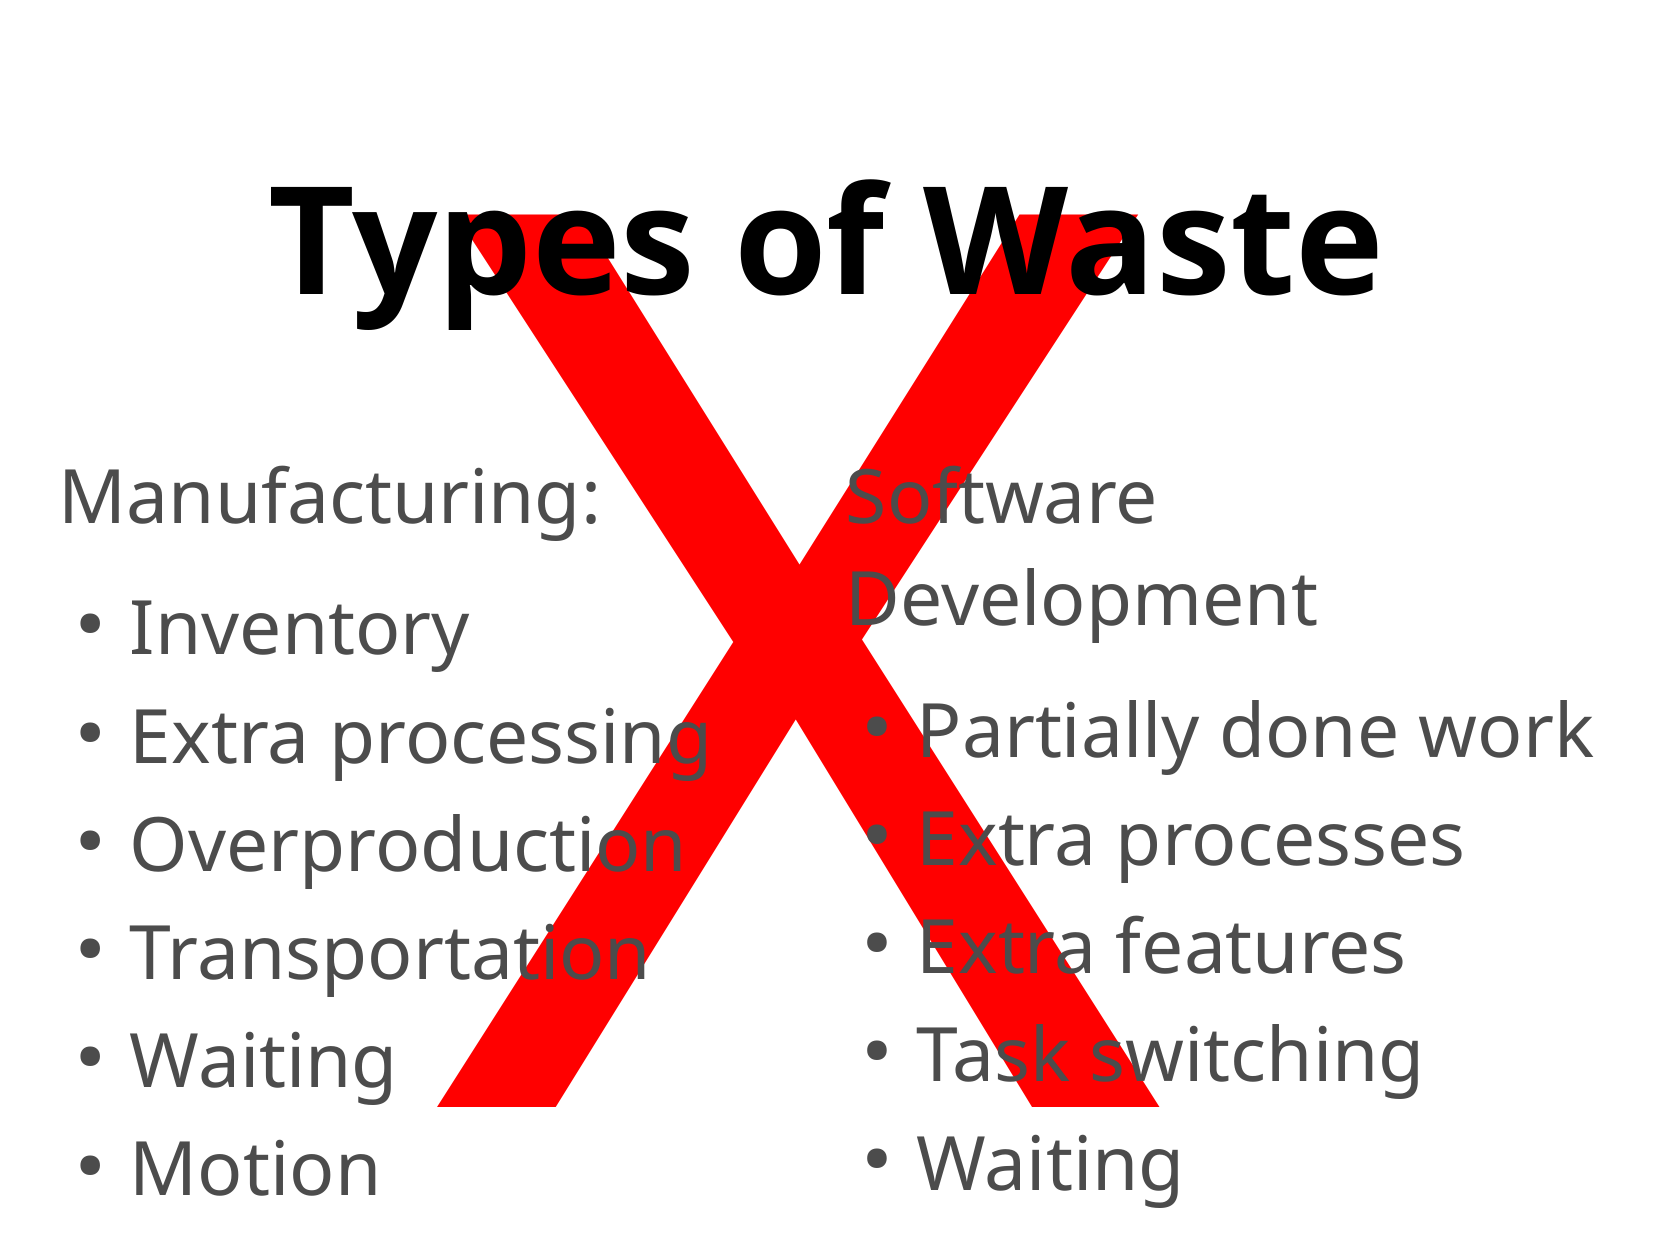

X
# Types of Waste
Manufacturing:
Inventory
Extra processing
Overproduction
Transportation
Waiting
Motion
Defects
Software Development
Partially done work
Extra processes
Extra features
Task switching
Waiting
Motion
Defects